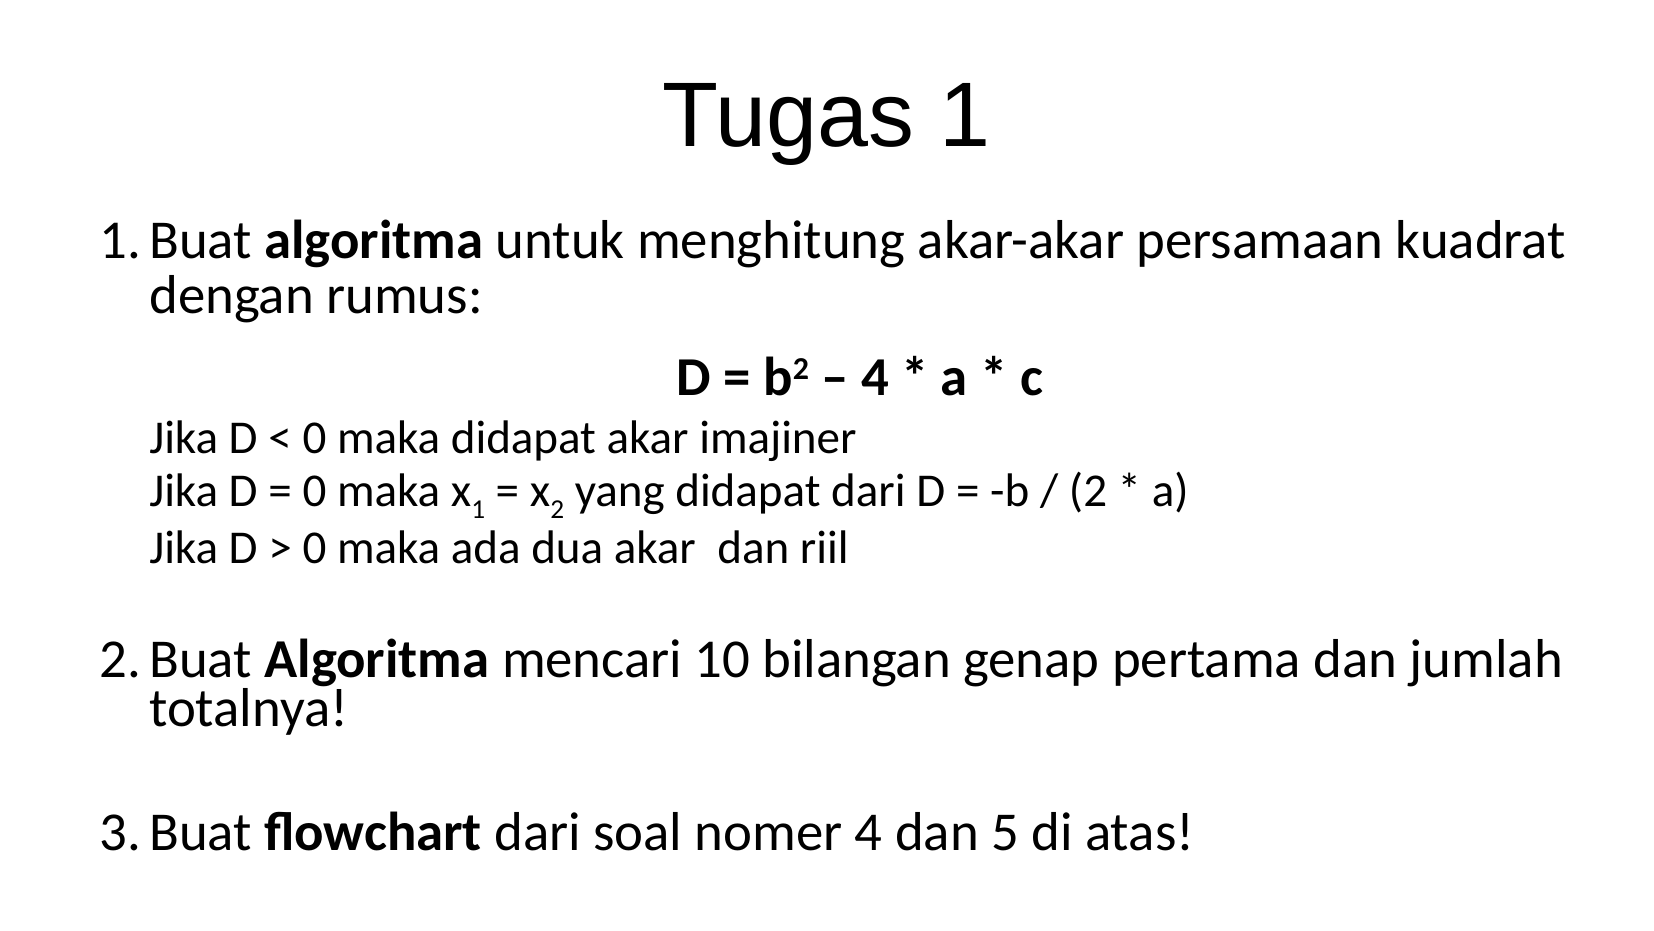

# Tugas 1
Buat algoritma untuk menghitung akar-akar persamaan kuadrat dengan rumus:
D = b2 – 4 * a * c
Jika D < 0 maka didapat akar imajiner
Jika D = 0 maka x1 = x2 yang didapat dari D = -b / (2 * a)
Jika D > 0 maka ada dua akar dan riil
Buat Algoritma mencari 10 bilangan genap pertama dan jumlah totalnya!
Buat flowchart dari soal nomer 4 dan 5 di atas!